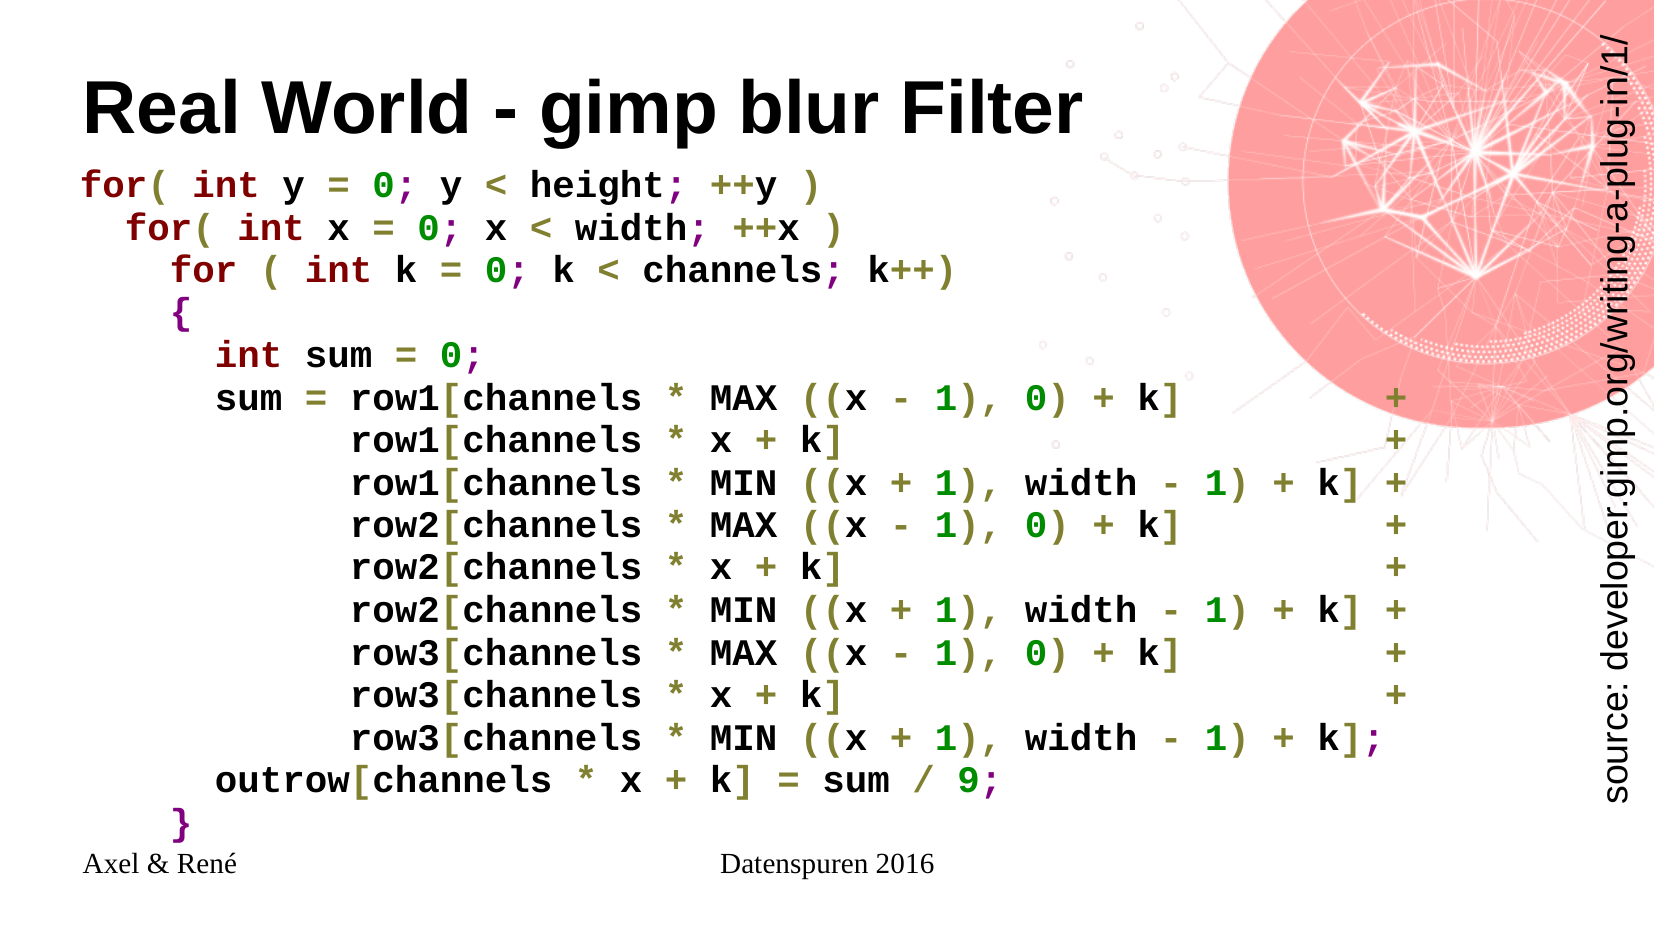

# Real World - gimp blur Filter
for( int y = 0; y < height; ++y )
 for( int x = 0; x < width; ++x )
 for ( int k = 0; k < channels; k++)
 {
 int sum = 0;
 sum = row1[channels * MAX ((x - 1), 0) + k] +
 row1[channels * x + k] +
 row1[channels * MIN ((x + 1), width - 1) + k] +
 row2[channels * MAX ((x - 1), 0) + k] +
 row2[channels * x + k] +
 row2[channels * MIN ((x + 1), width - 1) + k] +
 row3[channels * MAX ((x - 1), 0) + k] +
 row3[channels * x + k] +
 row3[channels * MIN ((x + 1), width - 1) + k];
 outrow[channels * x + k] = sum / 9;
 }
source: developer.gimp.org/writing-a-plug-in/1/